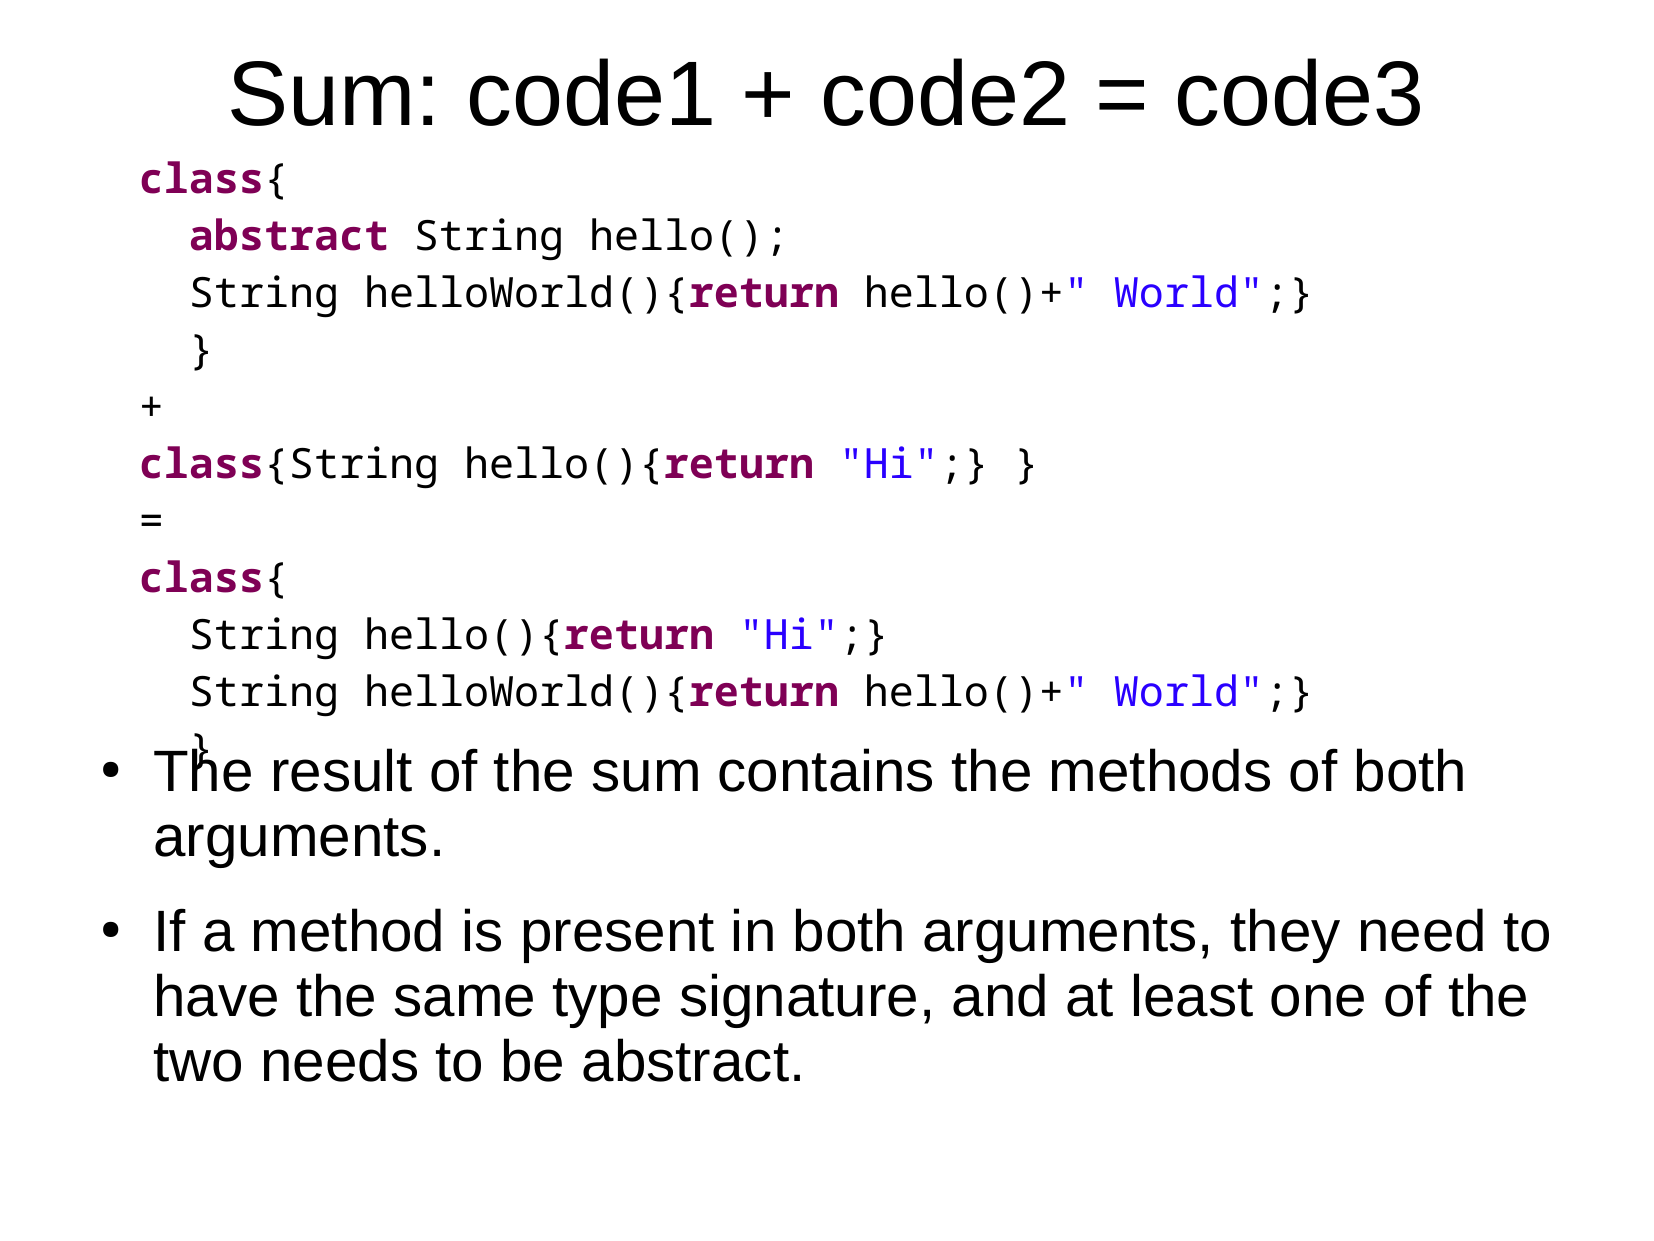

# Sum: code1 + code2 = code3
class{
 abstract String hello();
 String helloWorld(){return hello()+" World";}
 }
+
class{String hello(){return "Hi";} }
=
class{
 String hello(){return "Hi";}
 String helloWorld(){return hello()+" World";}
 }
The result of the sum contains the methods of both arguments.
If a method is present in both arguments, they need to have the same type signature, and at least one of the two needs to be abstract.